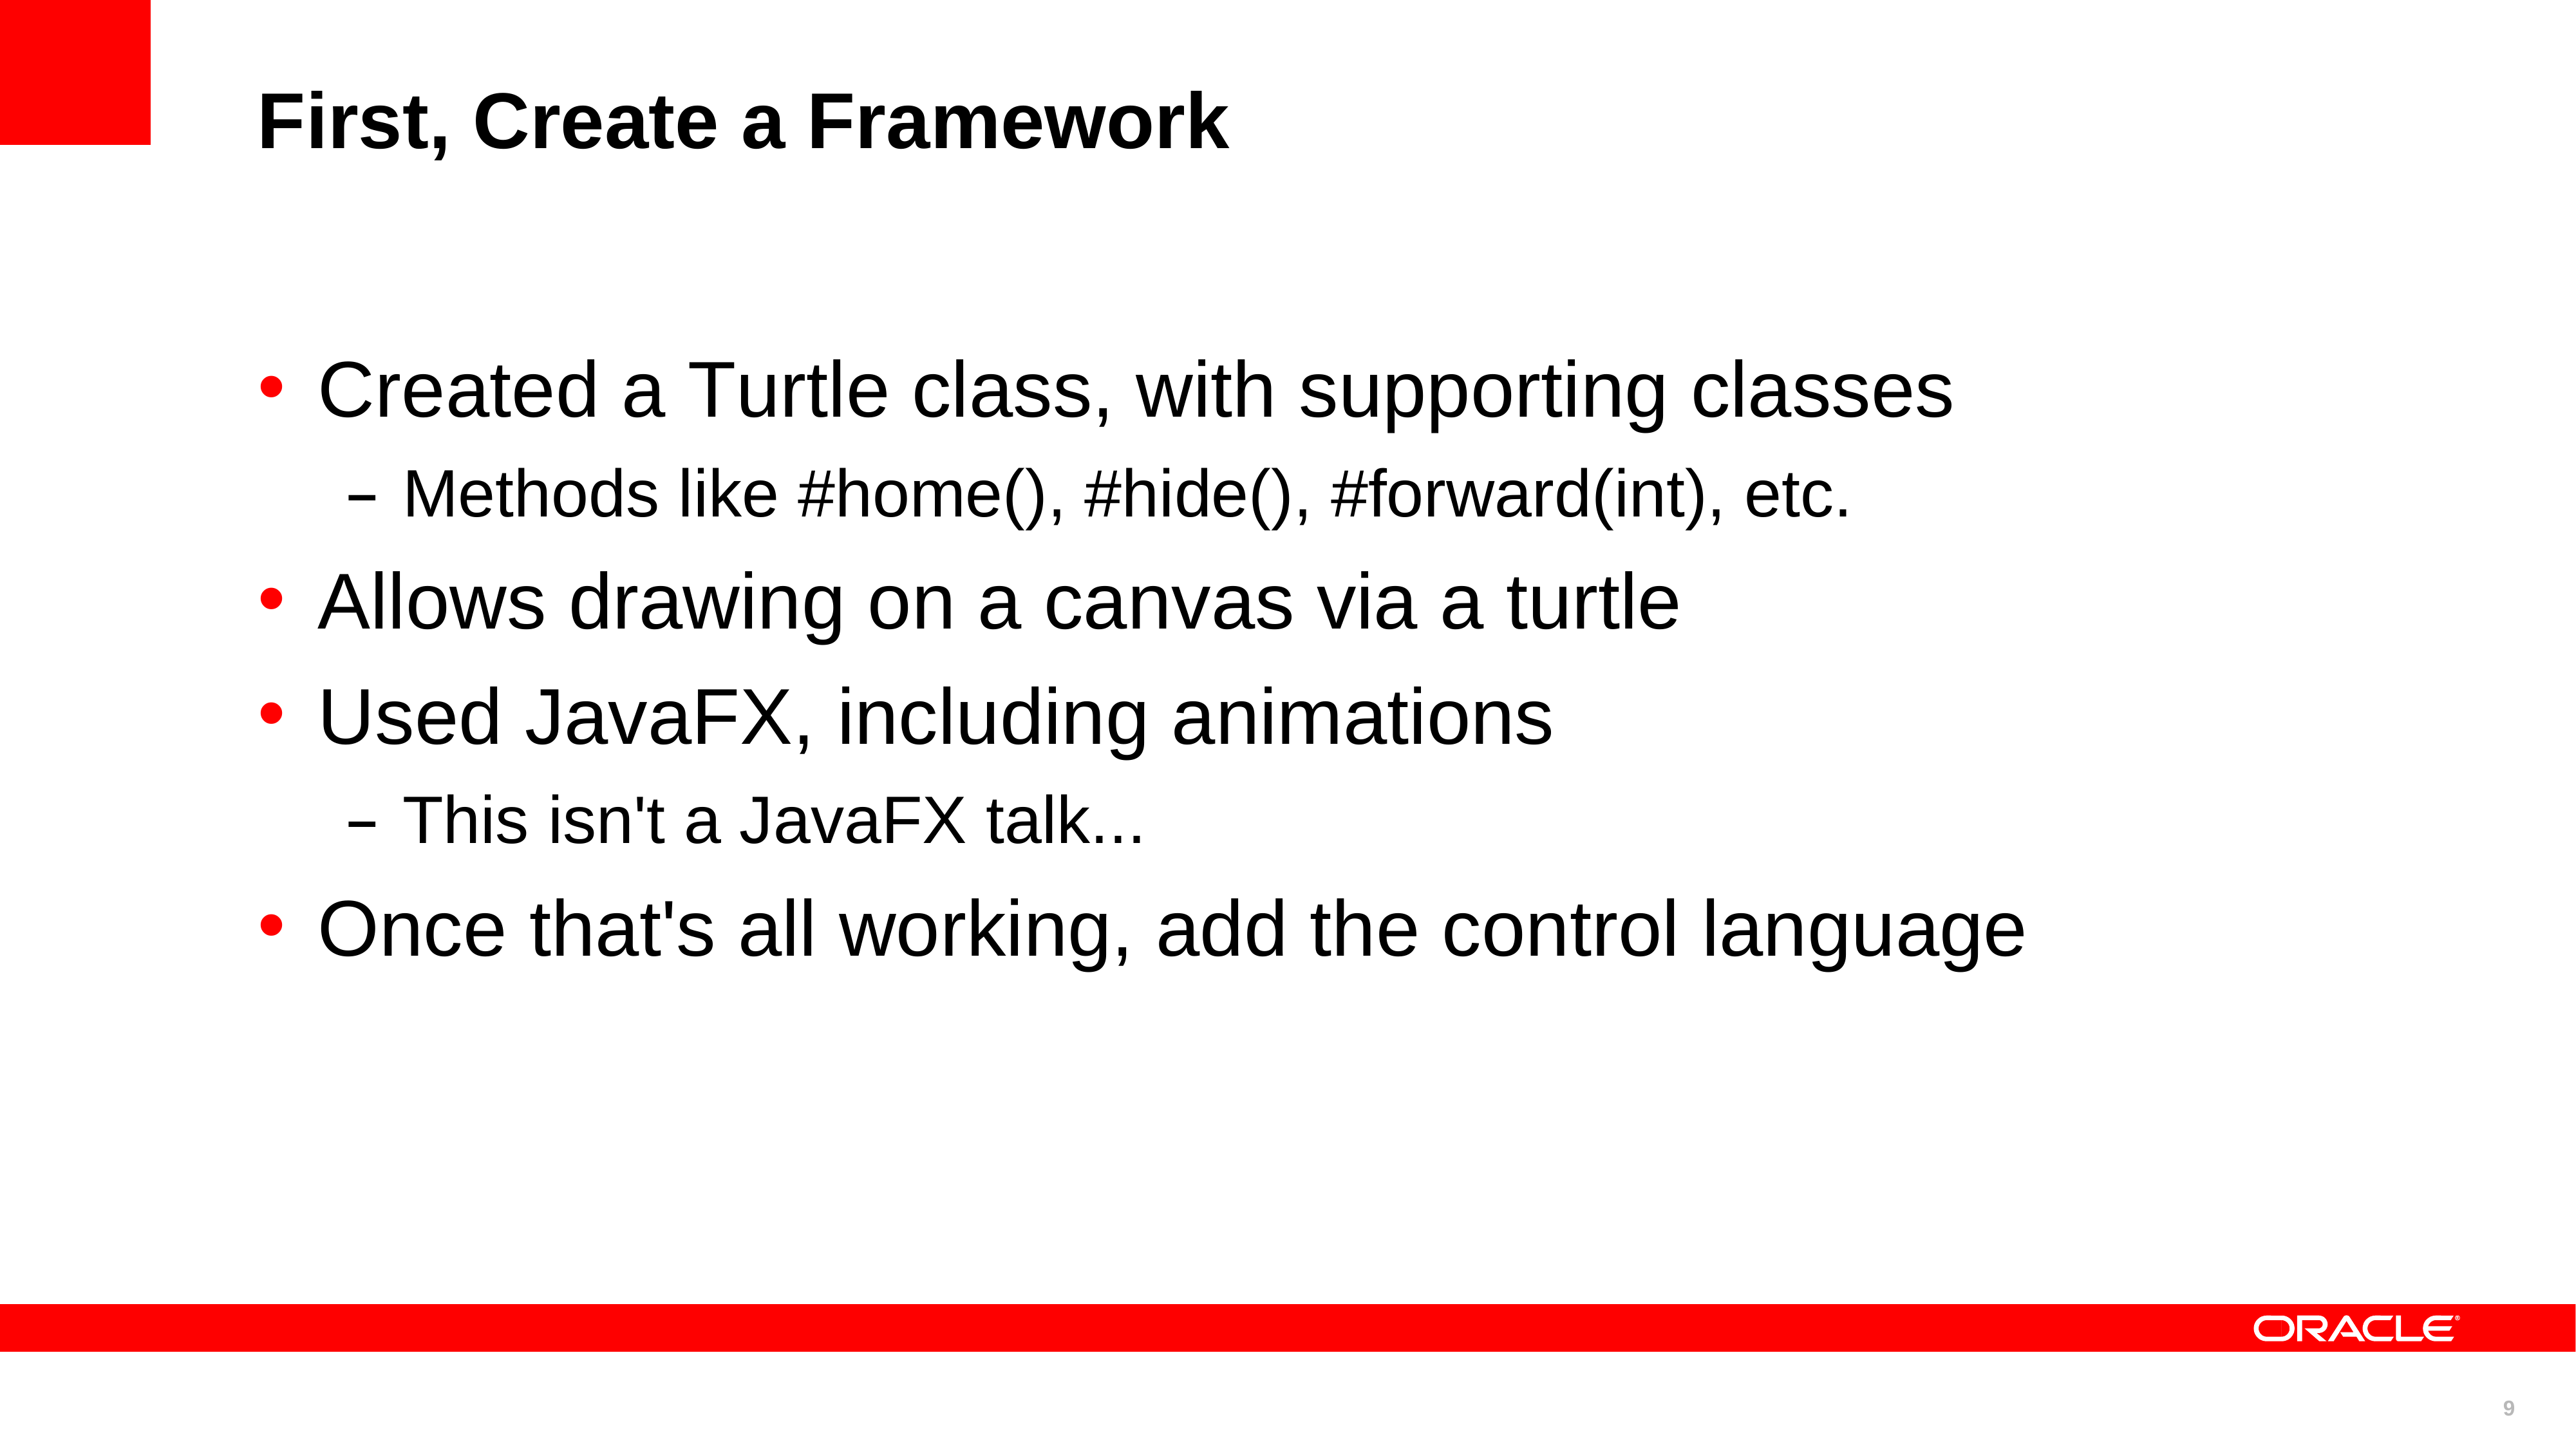

# First, Create a Framework
Created a Turtle class, with supporting classes
Methods like #home(), #hide(), #forward(int), etc.
Allows drawing on a canvas via a turtle
Used JavaFX, including animations
This isn't a JavaFX talk...
Once that's all working, add the control language